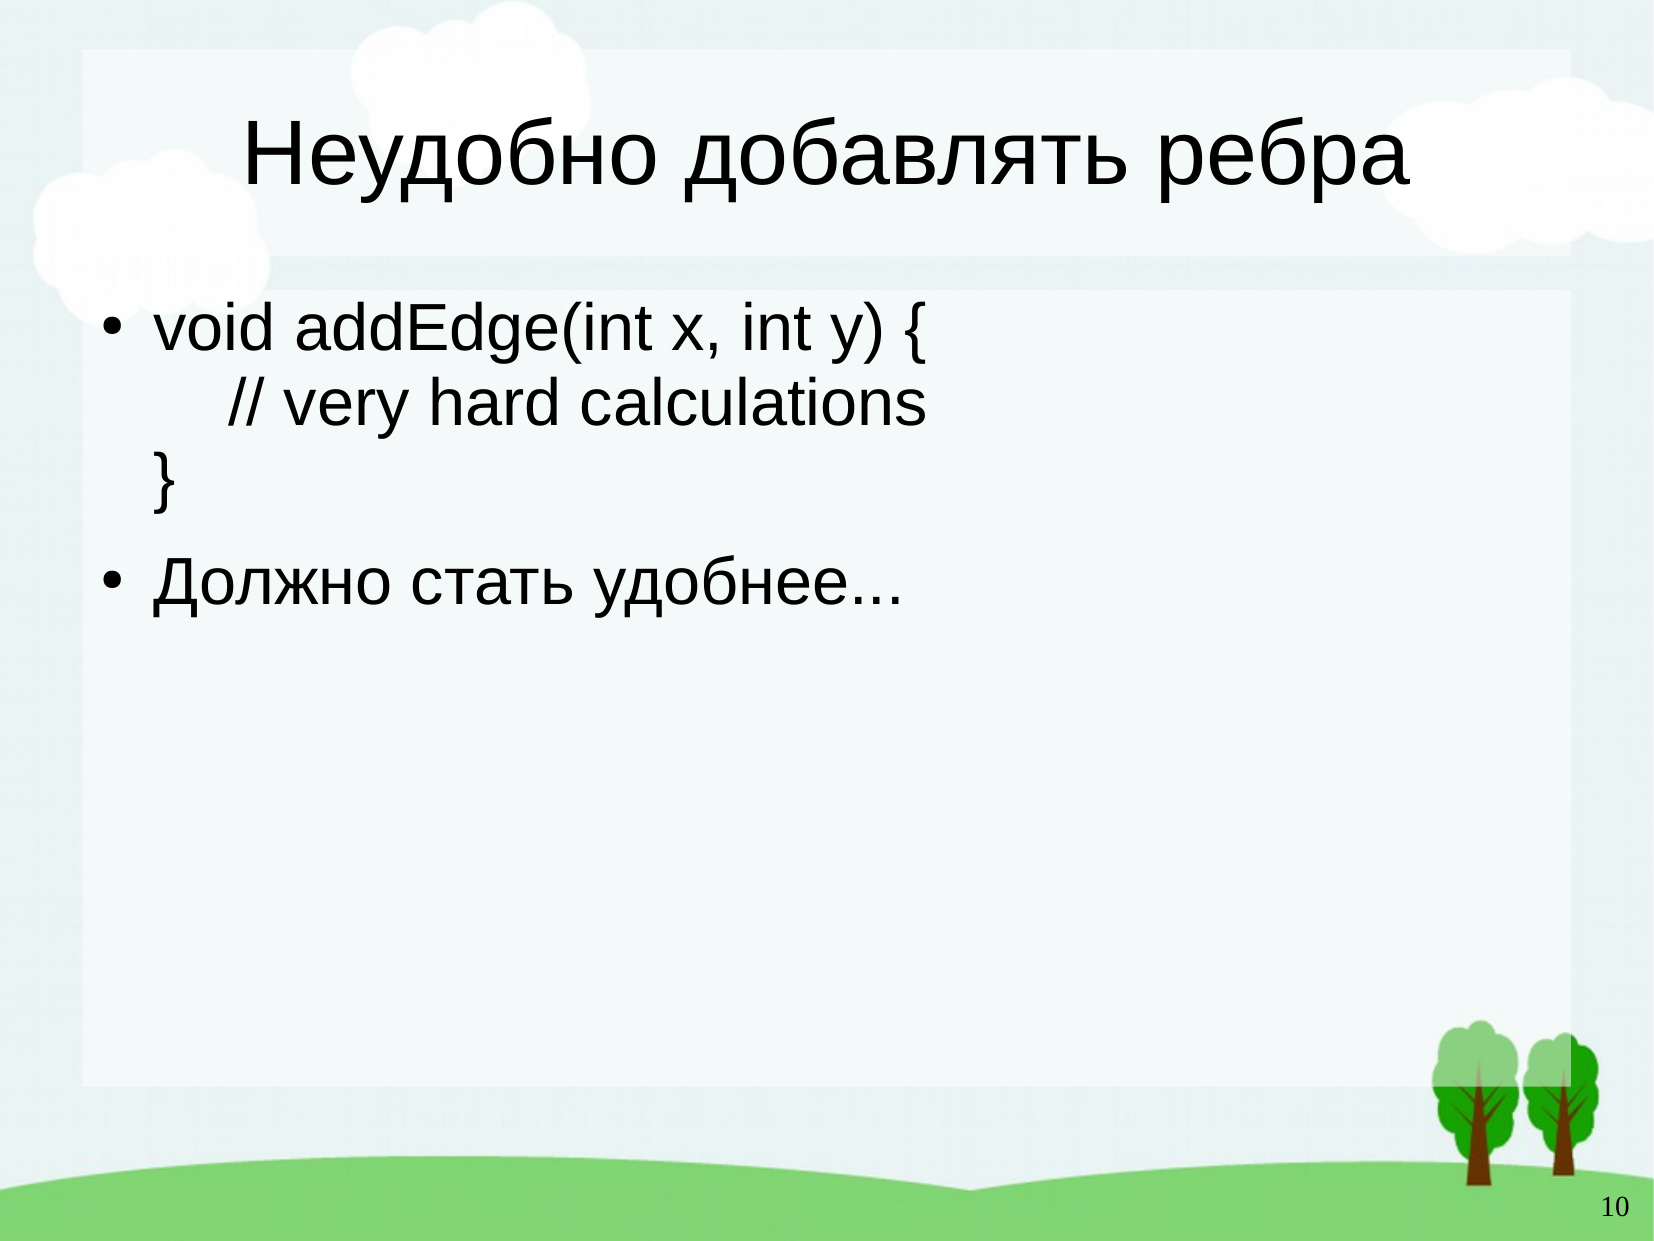

# Неудобно добавлять ребра
void addEdge(int x, int y) {
	// very hard calculations
}
Должно стать удобнее...
10